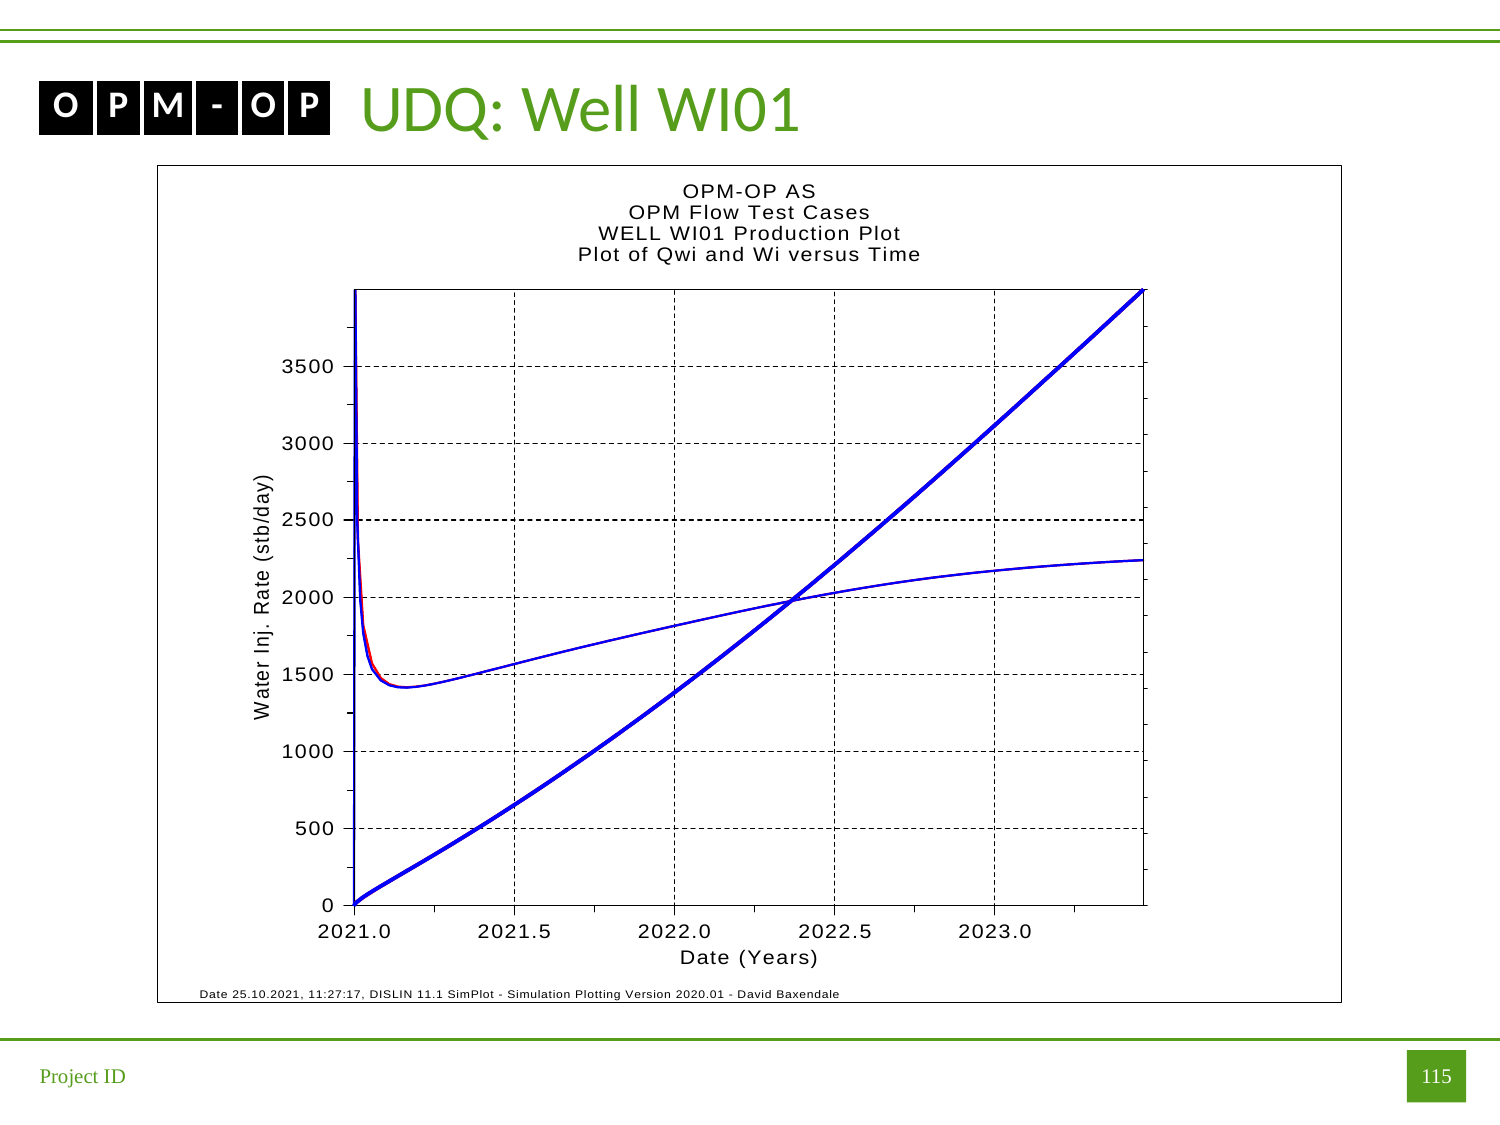

# UDQ: well WI01
Project ID
115